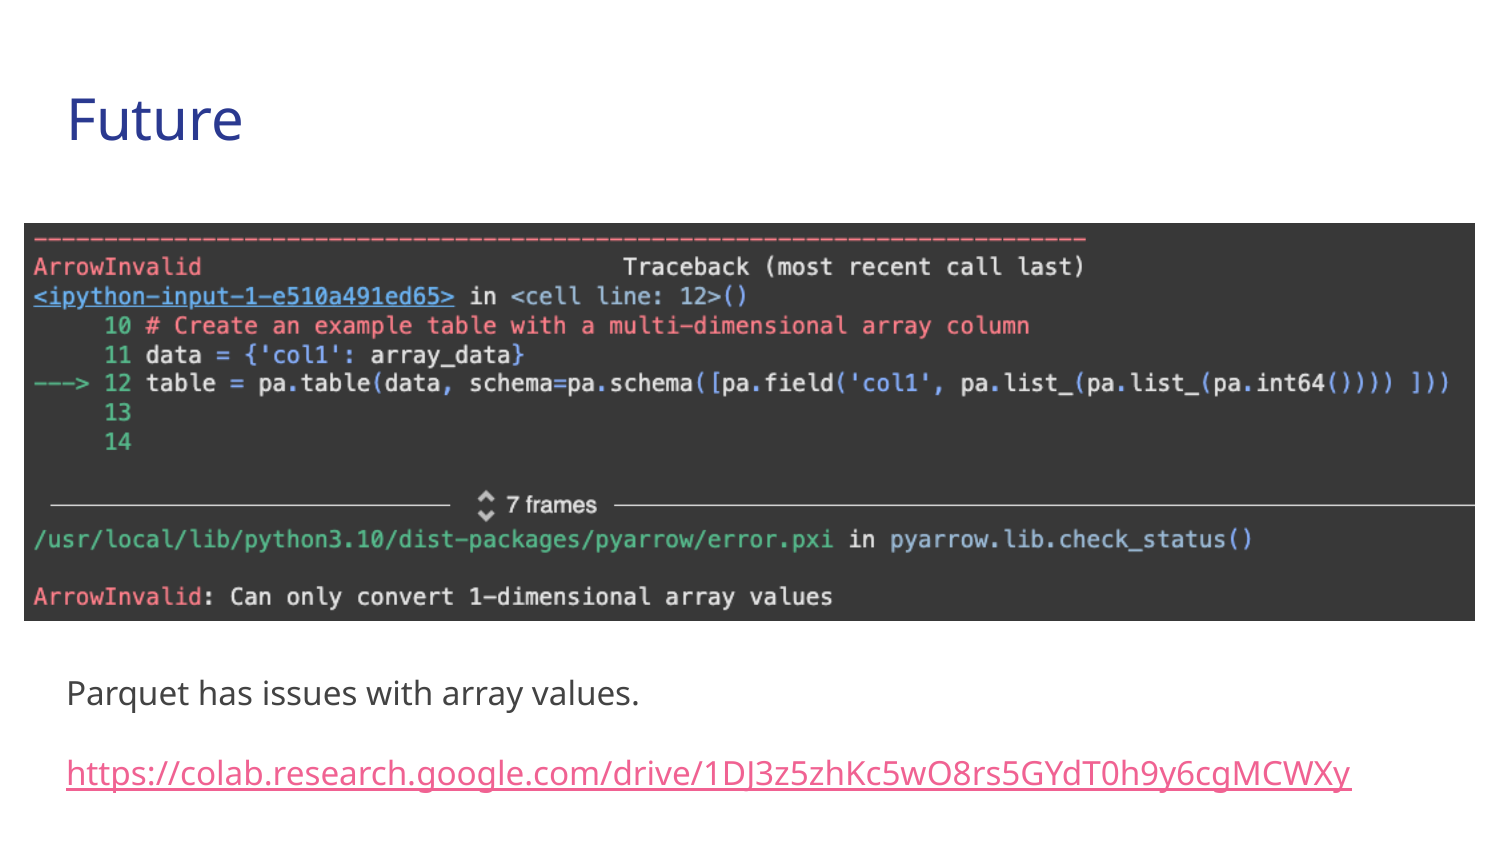

# Future
Parquet has issues with array values.
https://colab.research.google.com/drive/1DJ3z5zhKc5wO8rs5GYdT0h9y6cgMCWXy